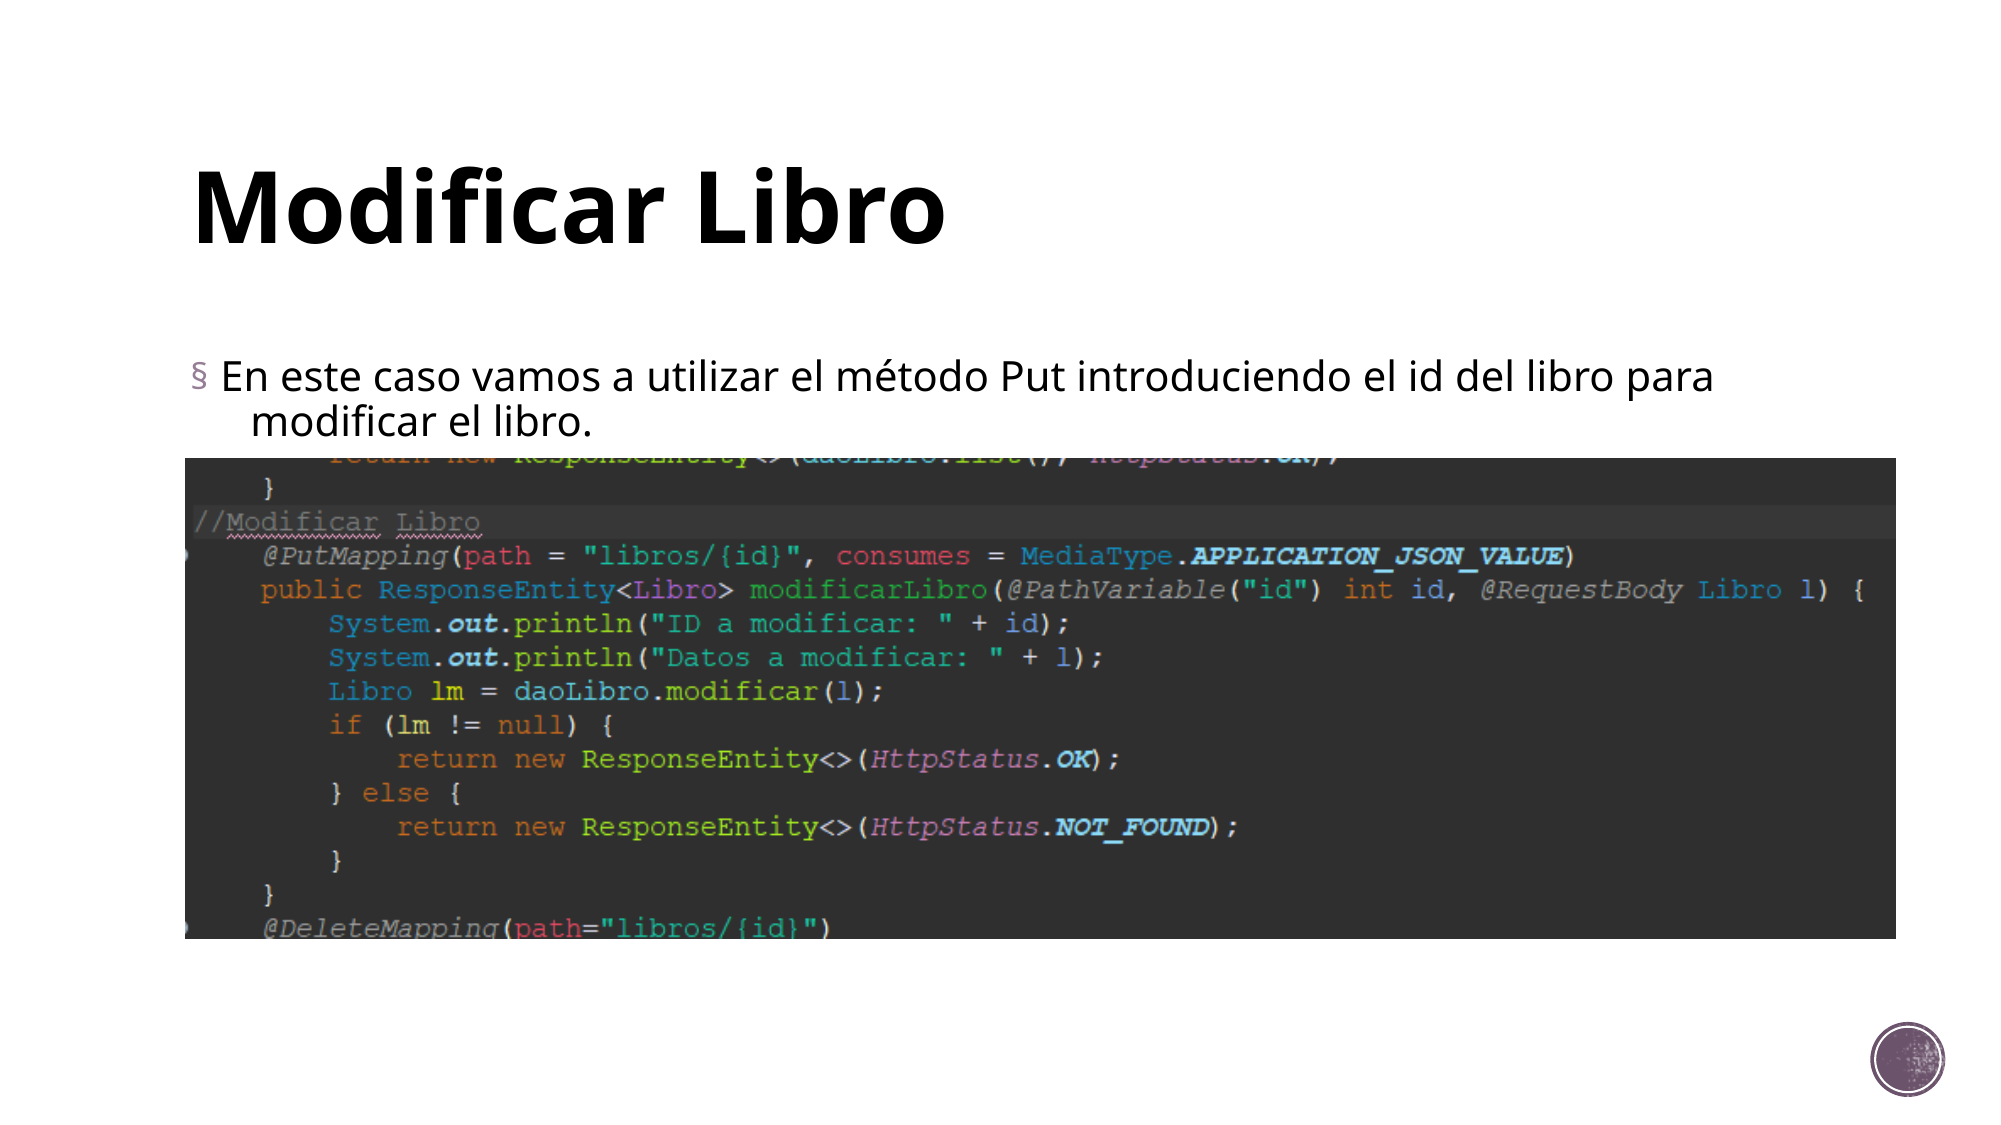

# Modificar Libro
En este caso vamos a utilizar el método Put introduciendo el id del libro para modificar el libro.